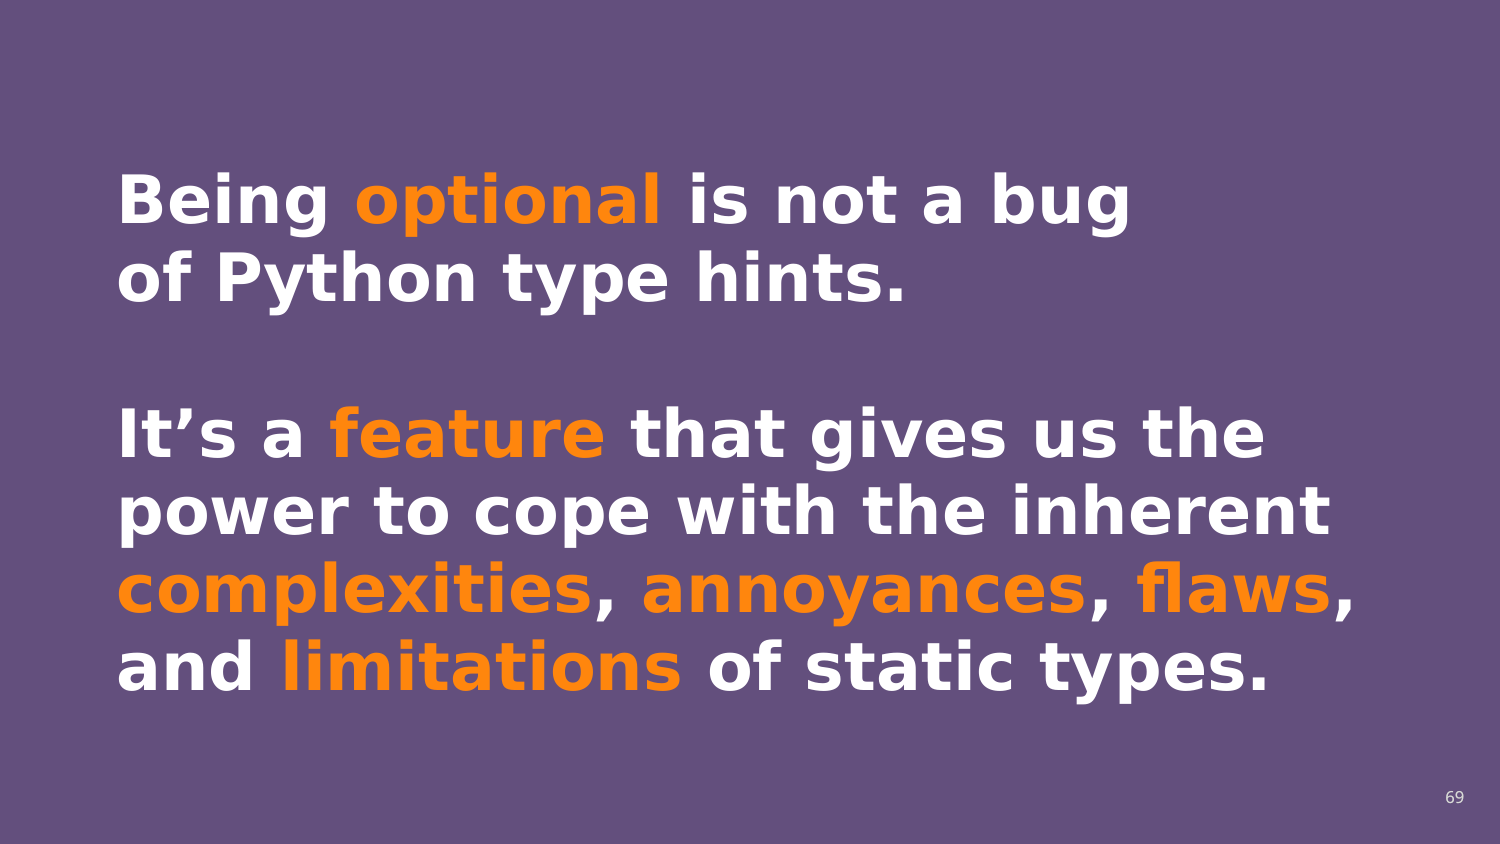

Being optional is not a bug
of Python type hints.
It’s a feature that gives us the
power to cope with the inherent
complexities, annoyances, flaws,
and limitations of static types.
69
69